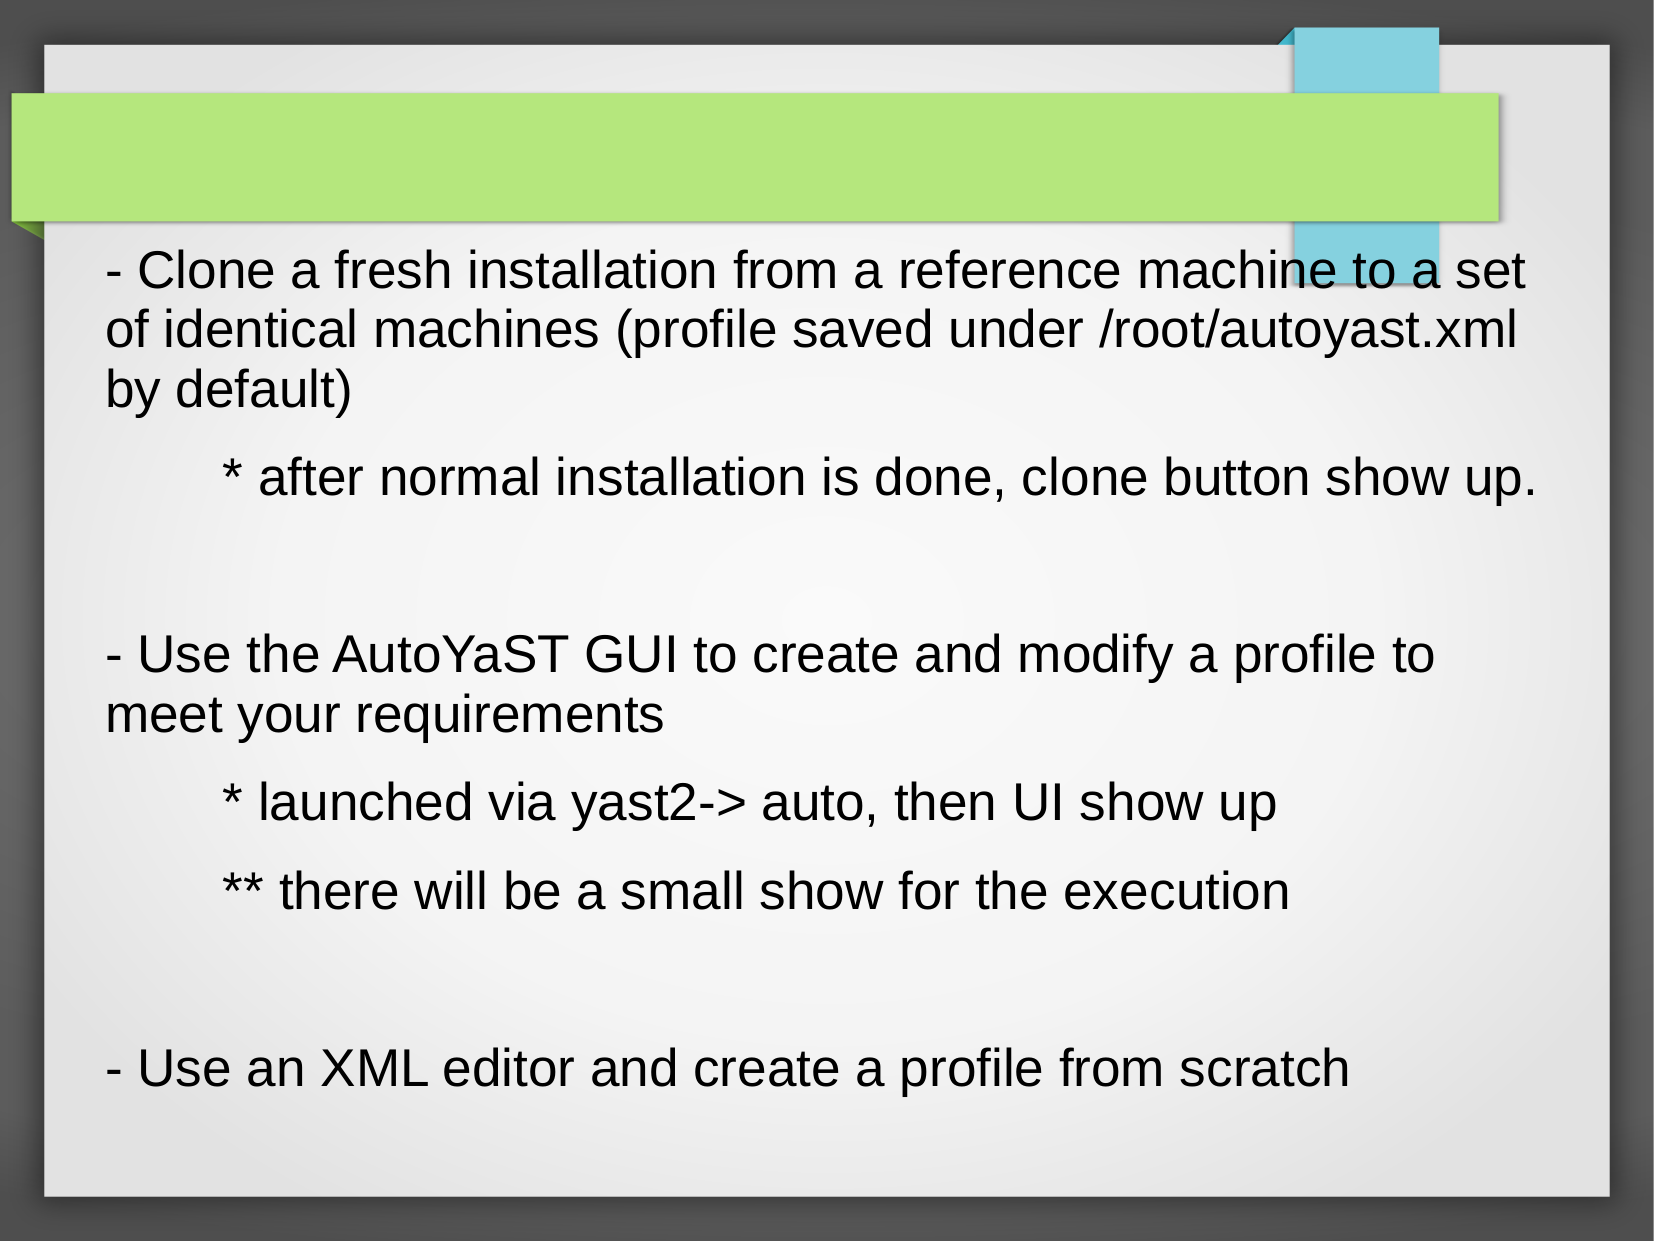

# - Clone a fresh installation from a reference machine to a set of identical machines (profile saved under /root/autoyast.xml by default)
 * after normal installation is done, clone button show up.
- Use the AutoYaST GUI to create and modify a profile to meet your requirements
 * launched via yast2-> auto, then UI show up
 ** there will be a small show for the execution
- Use an XML editor and create a profile from scratch